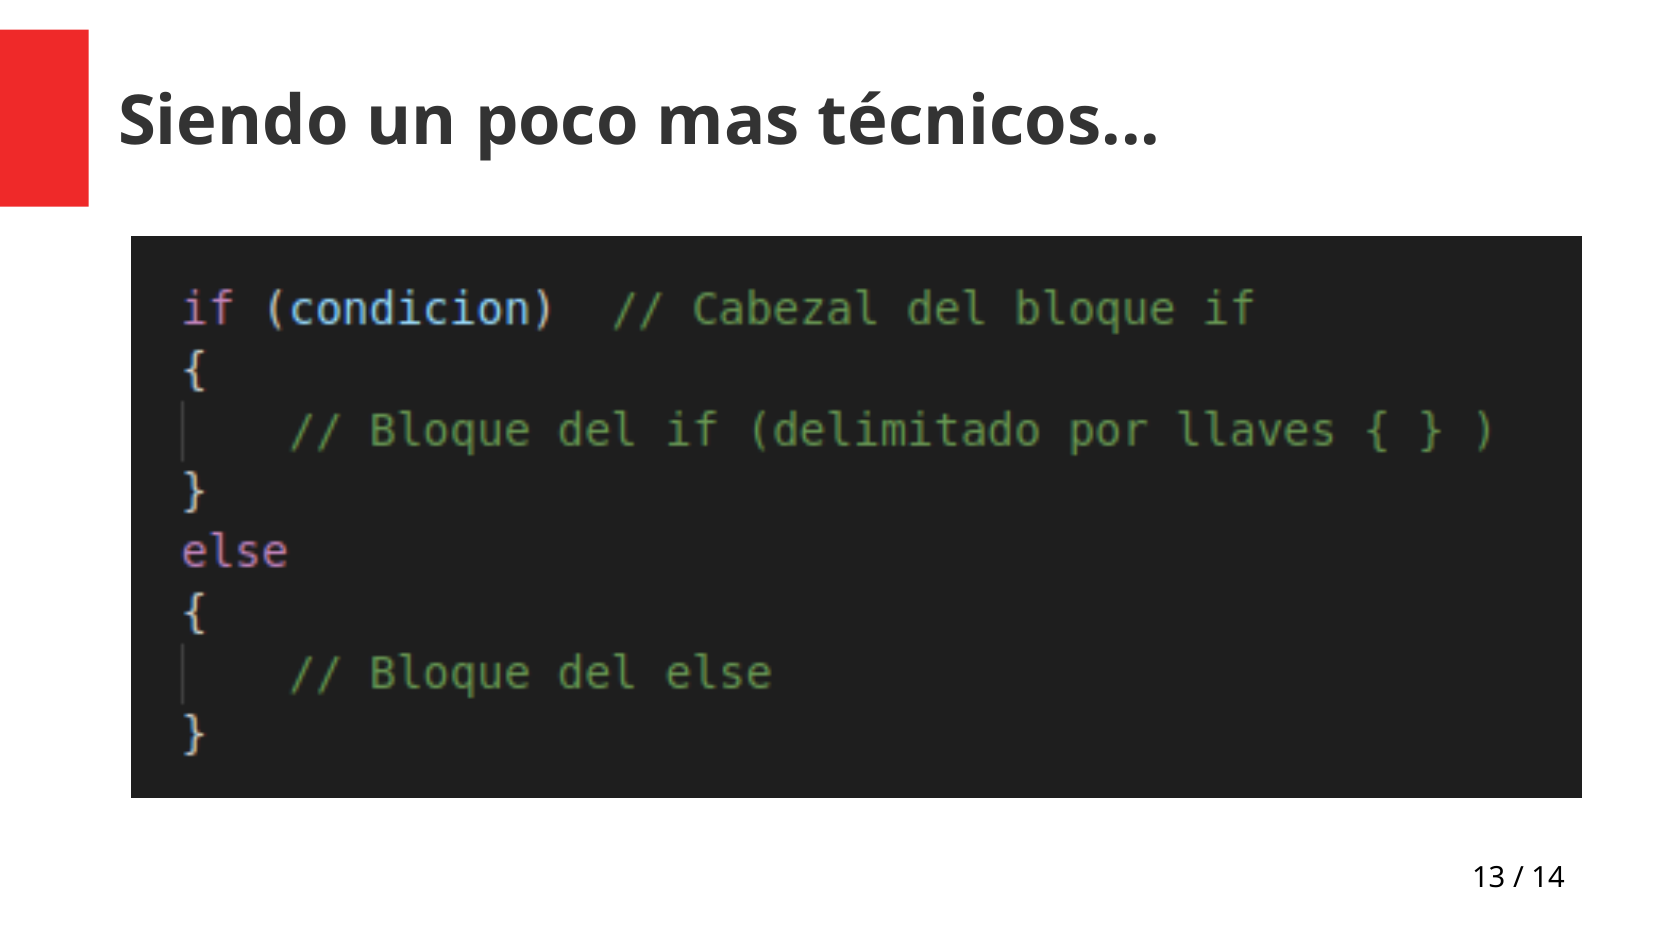

# Siendo un poco mas técnicos...
13